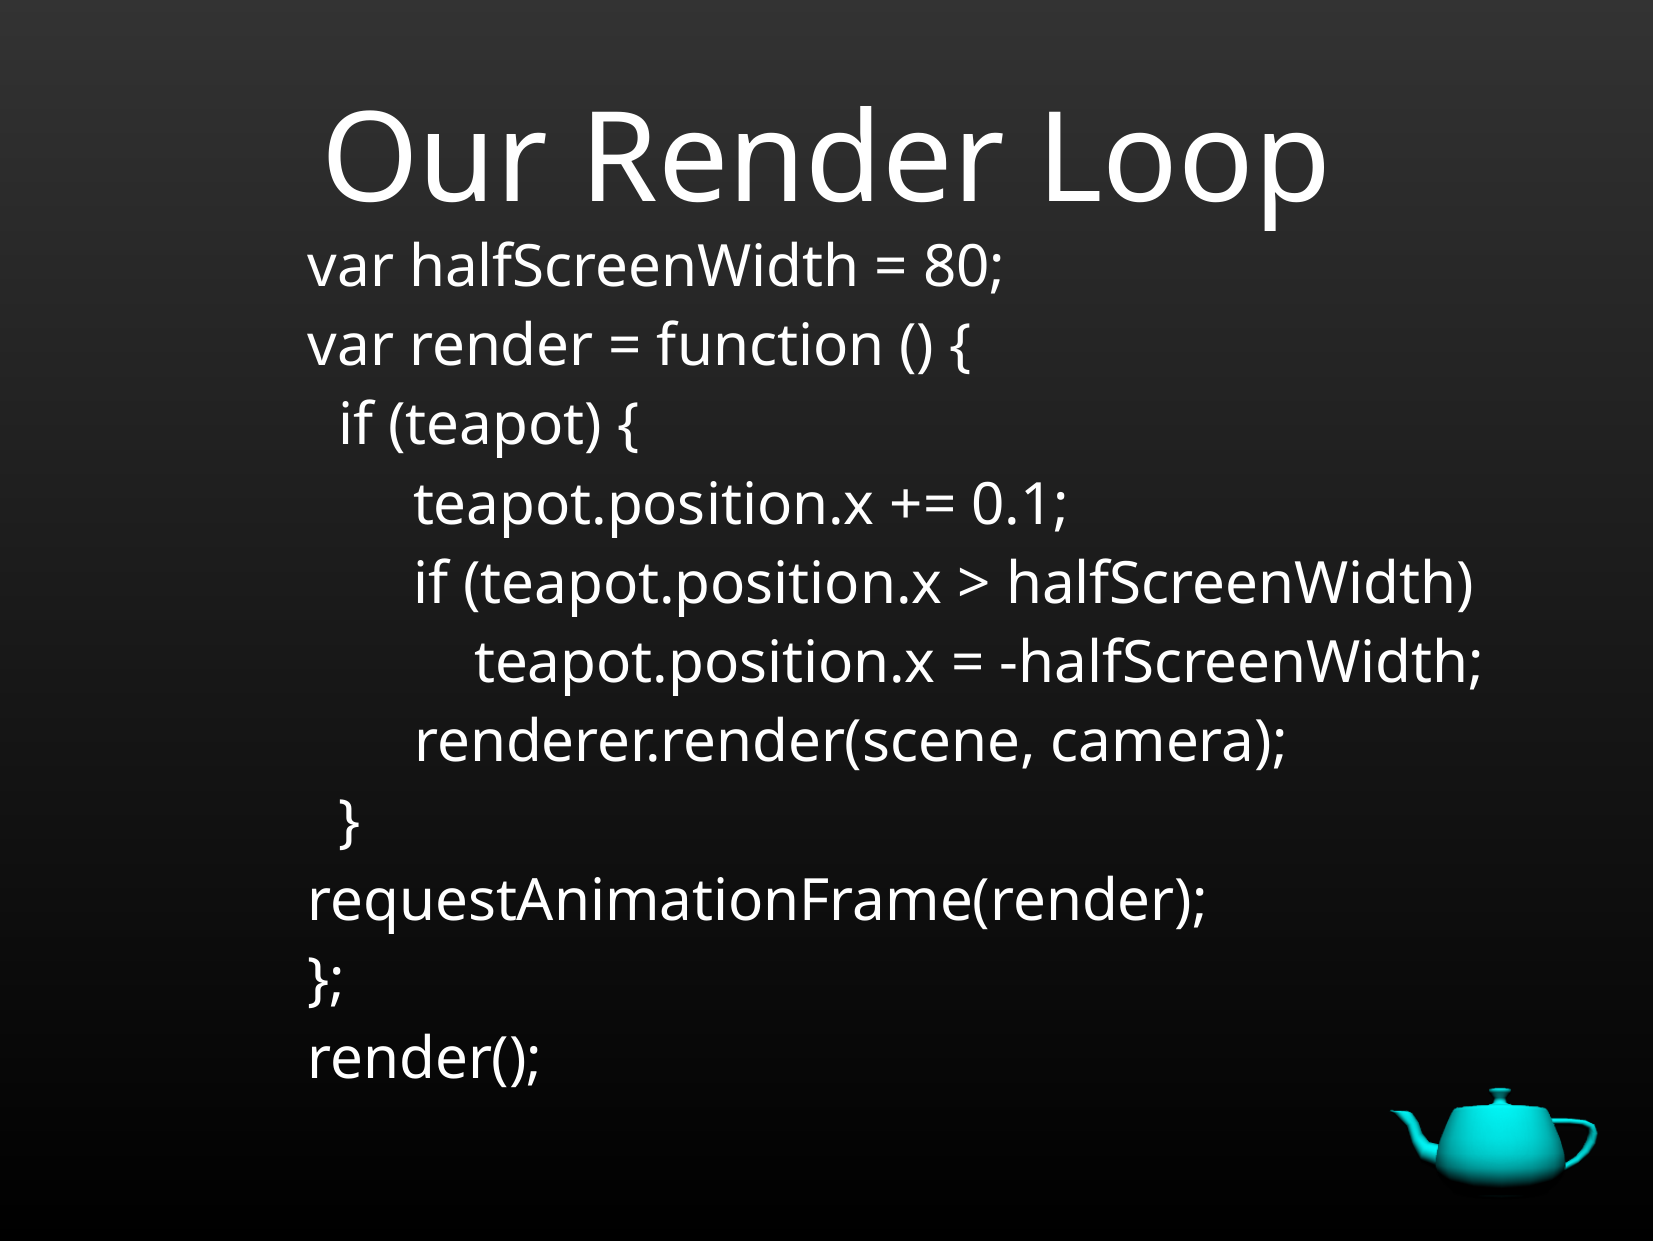

# Our Render Loop
			var halfScreenWidth = 80;
			var render = function () {
			 if (teapot) {
				 teapot.position.x += 0.1;
				 if (teapot.position.x > halfScreenWidth)
				 teapot.position.x = -halfScreenWidth;
			 renderer.render(scene, camera);
			 }
			requestAnimationFrame(render);
			};
			render();